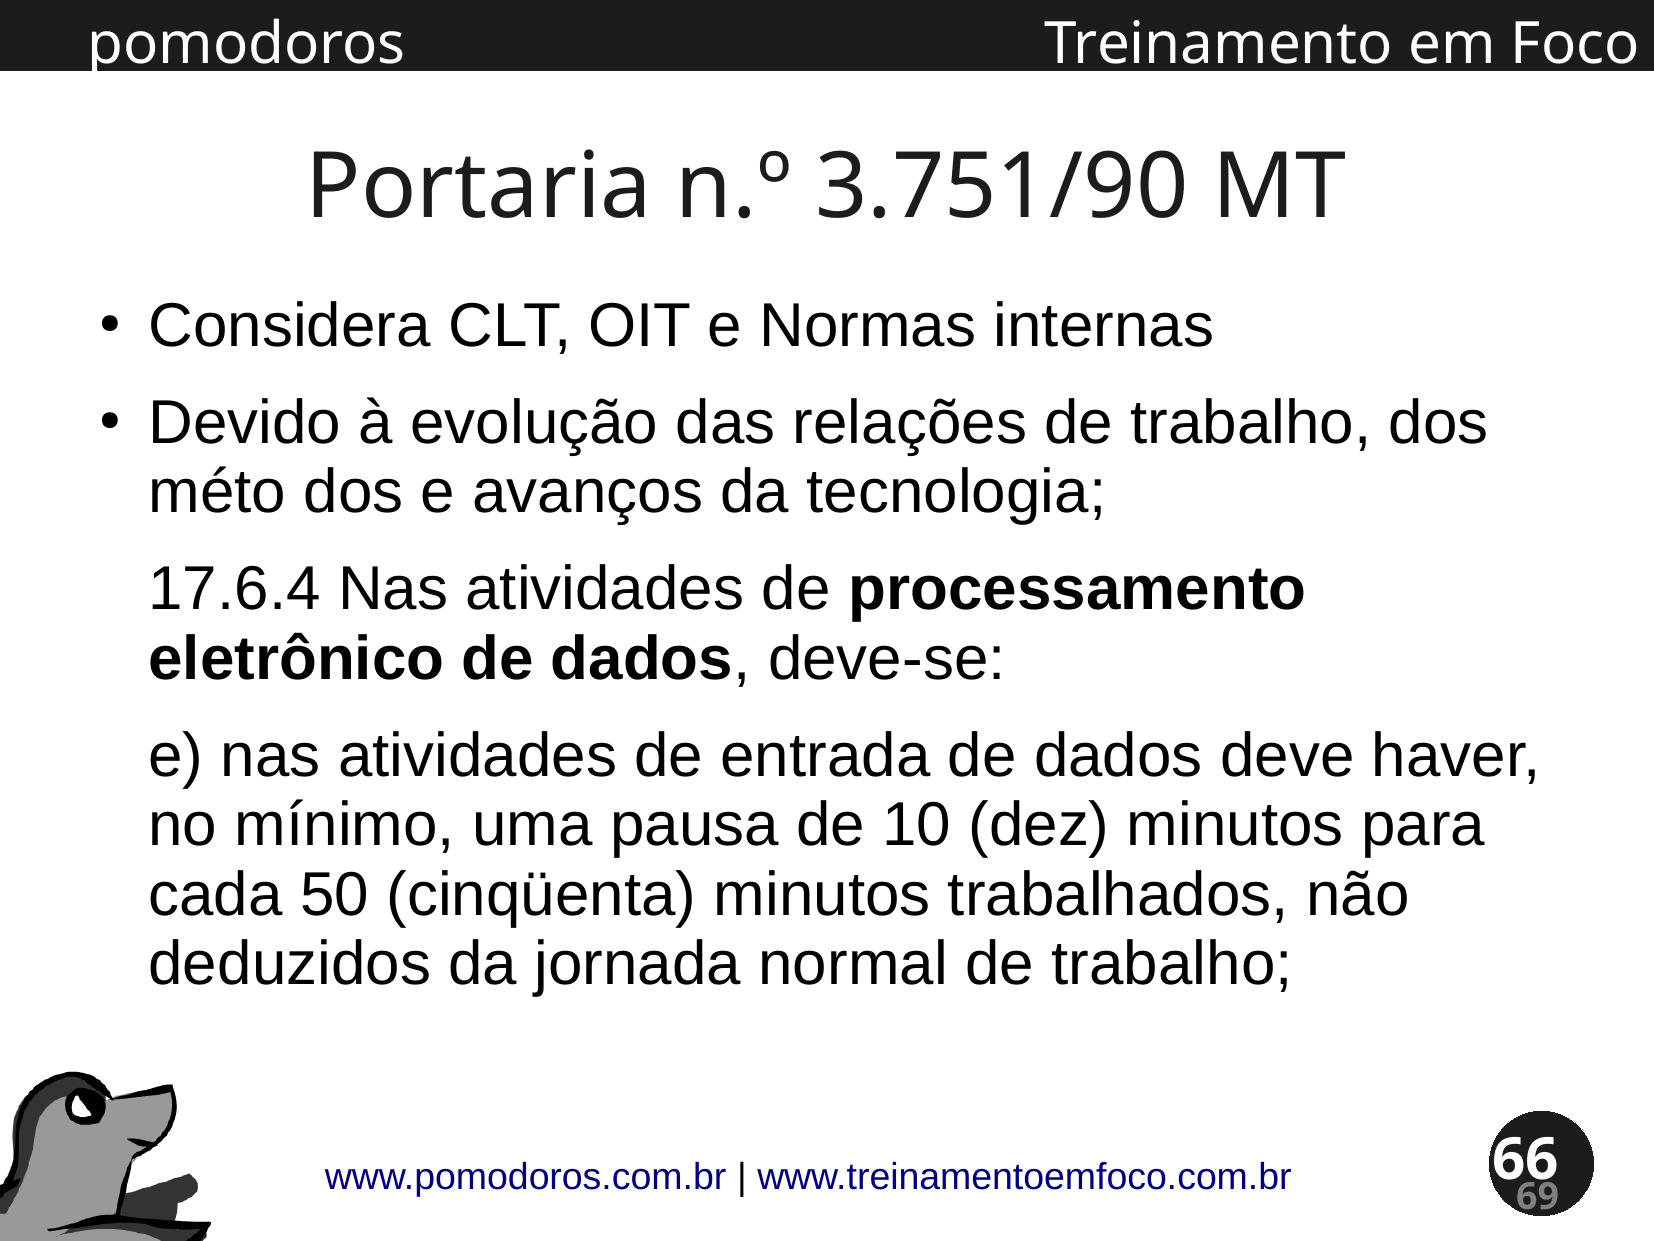

# Portaria n.º 3.751/90 MT
Considera CLT, OIT e Normas internas
Devido à evolução das relações de trabalho, dos méto dos e avanços da tecnologia;
17.6.4 Nas atividades de processamento eletrônico de dados, deve-se:
e) nas atividades de entrada de dados deve haver, no mínimo, uma pausa de 10 (dez) minutos para cada 50 (cinqüenta) minutos trabalhados, não deduzidos da jornada normal de trabalho;